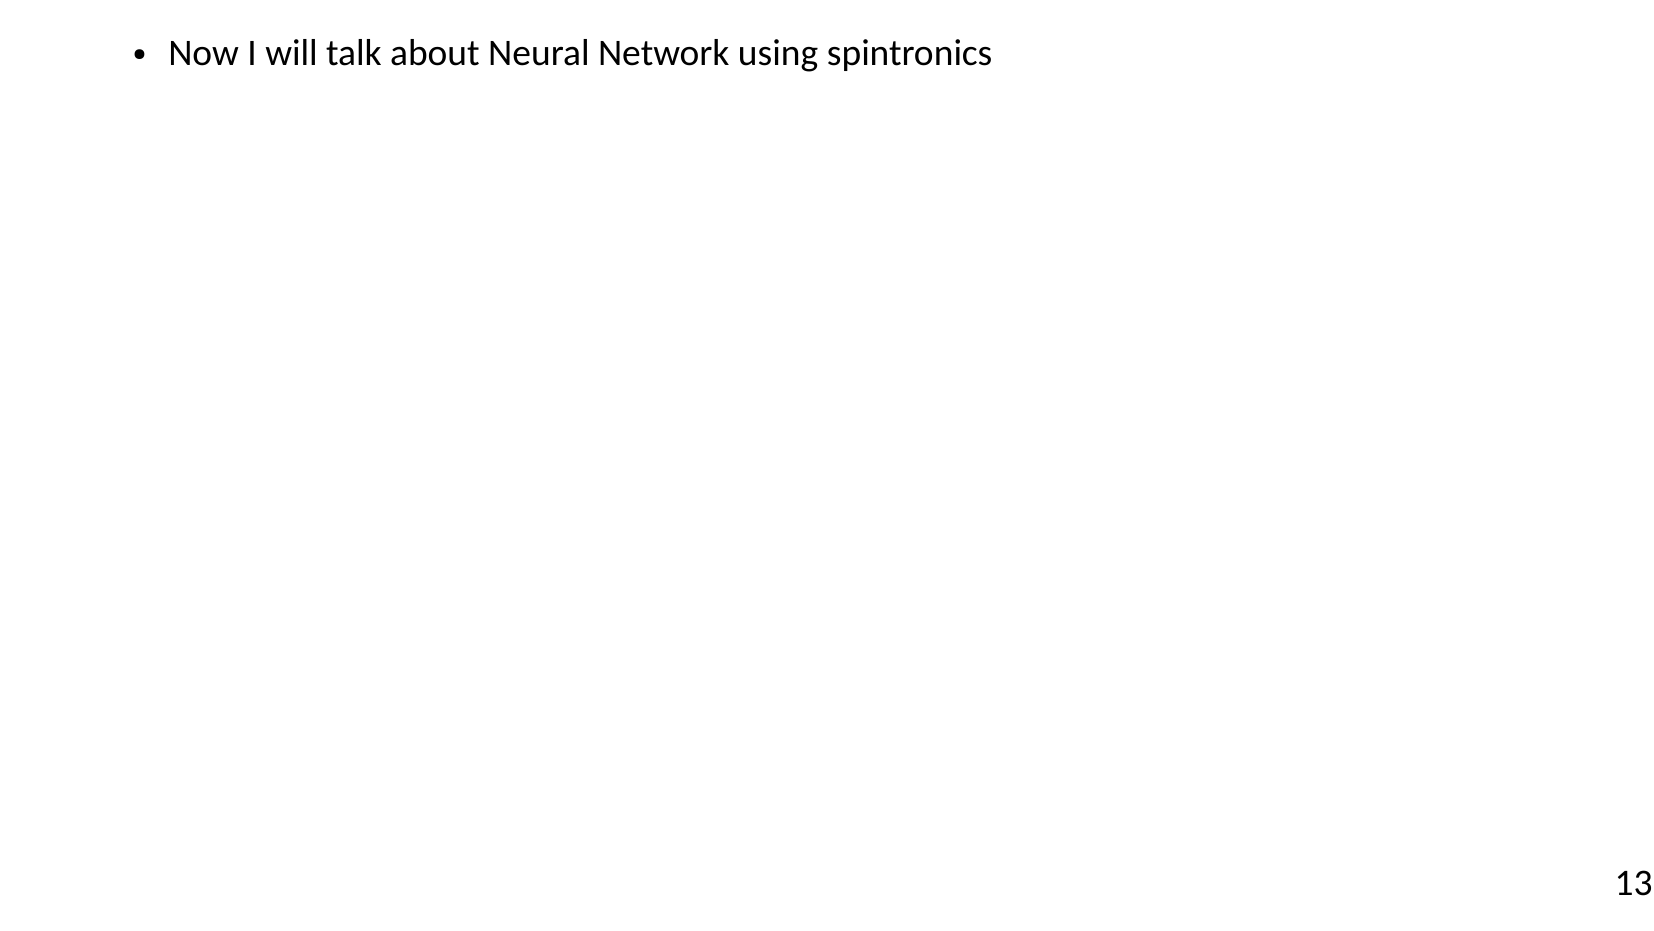

Now I will talk about Neural Network using spintronics